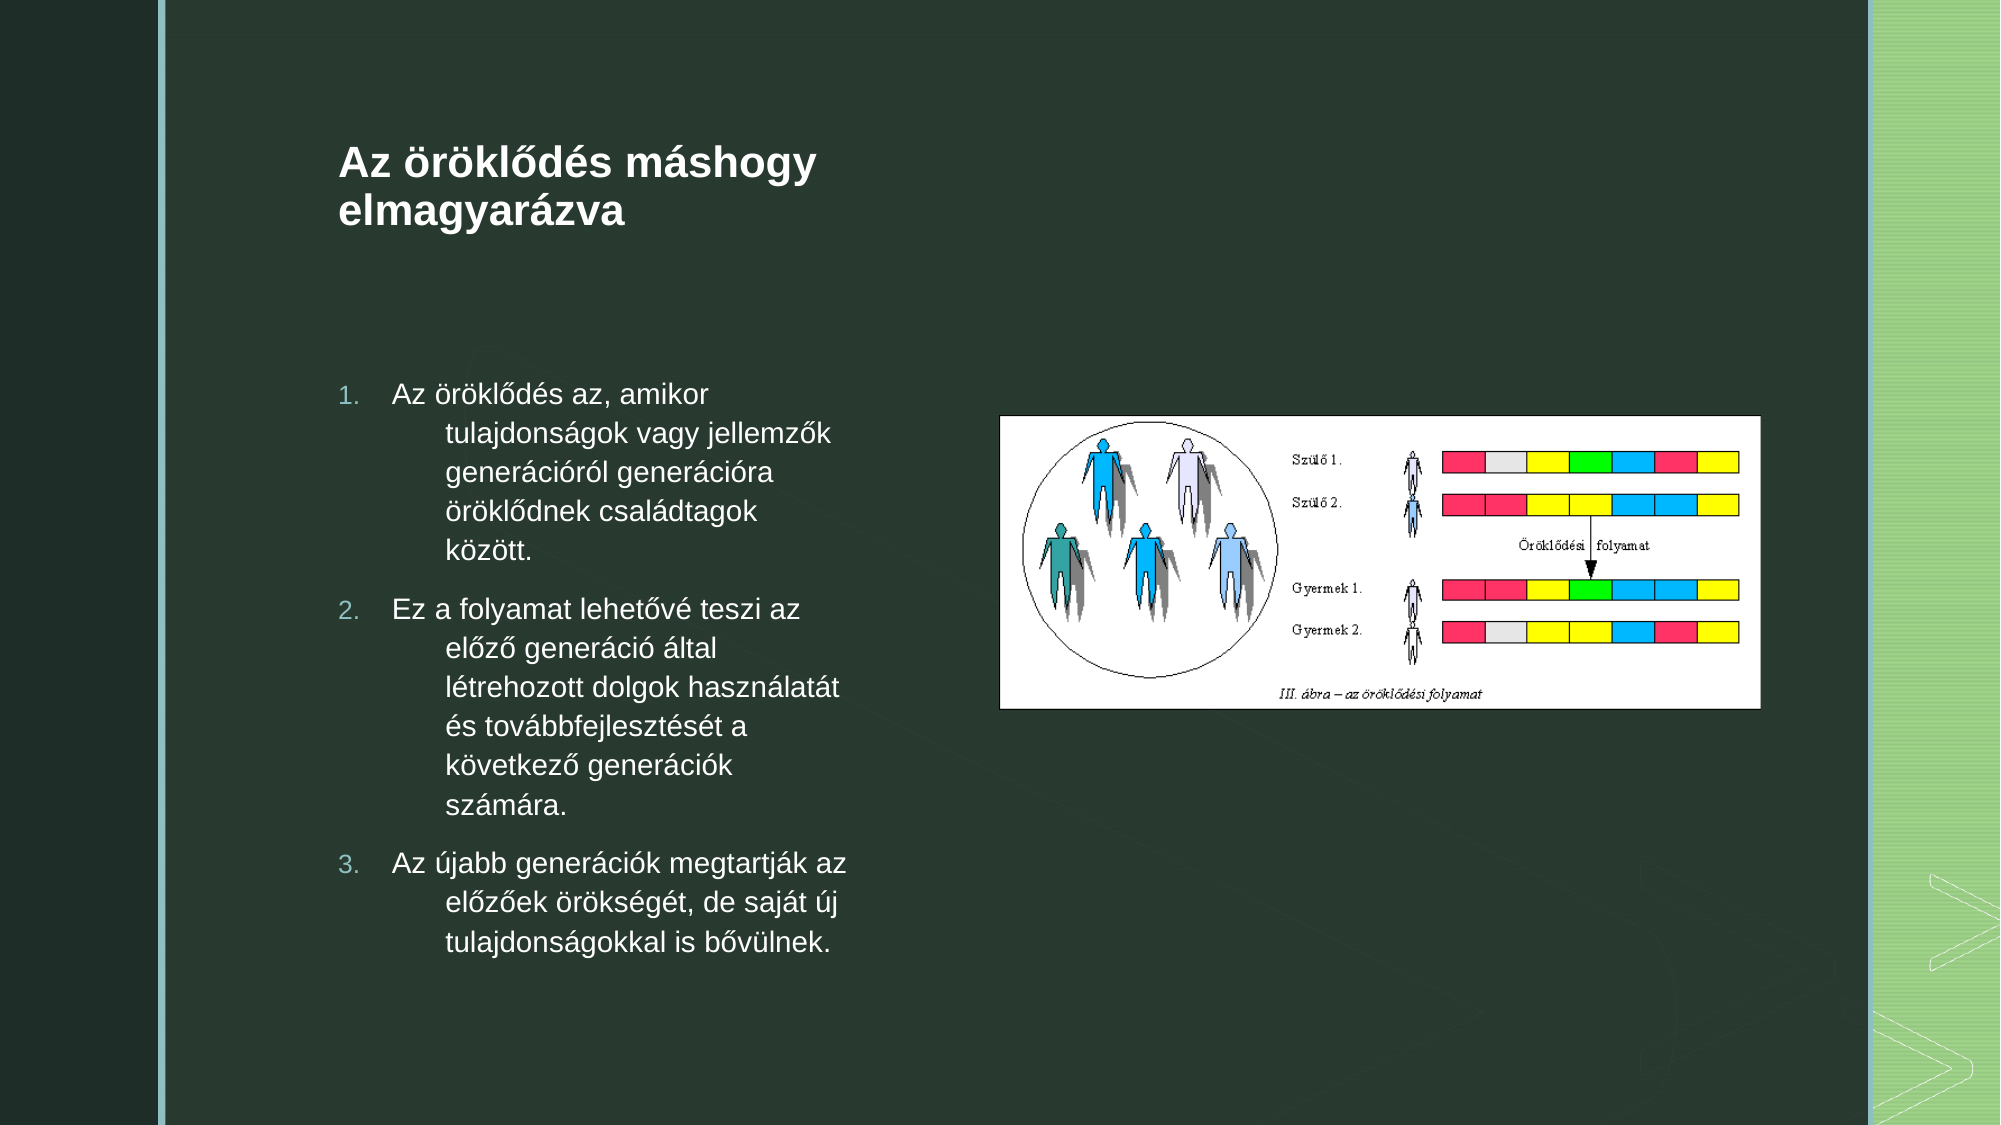

# Az öröklődés máshogy elmagyarázva
Az öröklődés az, amikor tulajdonságok vagy jellemzők generációról generációra öröklődnek családtagok között.
Ez a folyamat lehetővé teszi az előző generáció által létrehozott dolgok használatát és továbbfejlesztését a következő generációk számára.
Az újabb generációk megtartják az előzőek örökségét, de saját új tulajdonságokkal is bővülnek.